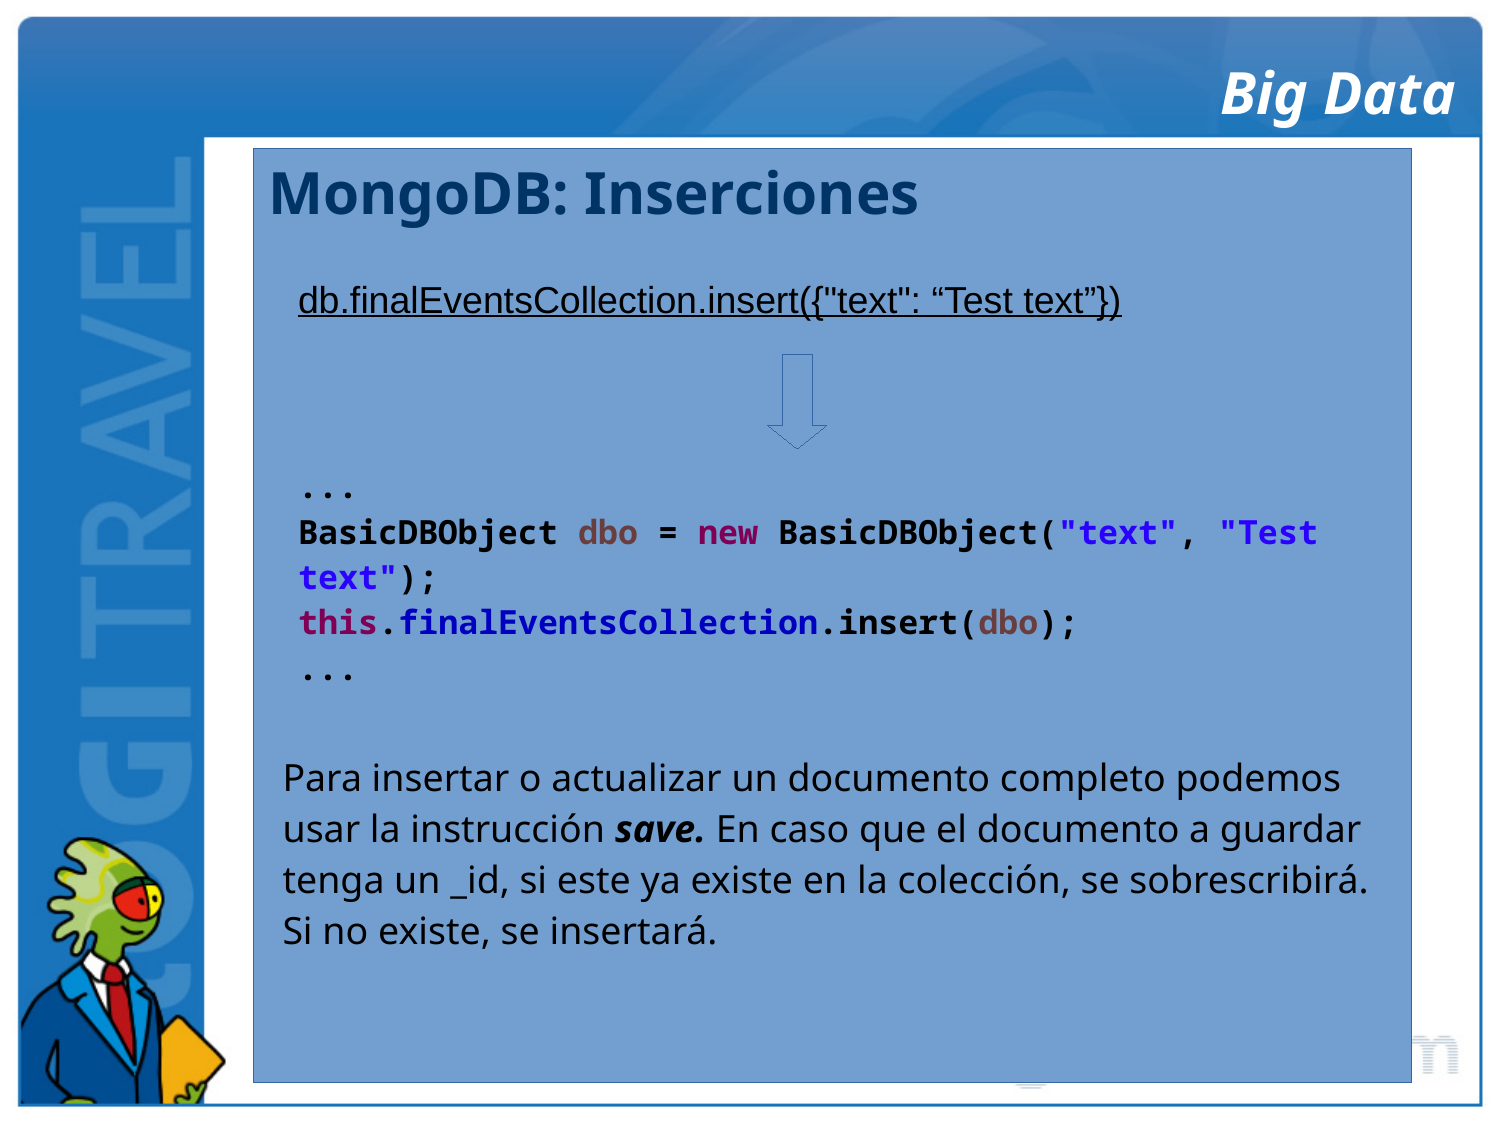

Big Data
MongoDB: Inserciones
db.finalEventsCollection.insert({"text": “Test text”})
...
BasicDBObject dbo = new BasicDBObject("text", "Test text");
this.finalEventsCollection.insert(dbo);
...
Para insertar o actualizar un documento completo podemos usar la instrucción save. En caso que el documento a guardar tenga un _id, si este ya existe en la colección, se sobrescribirá. Si no existe, se insertará.